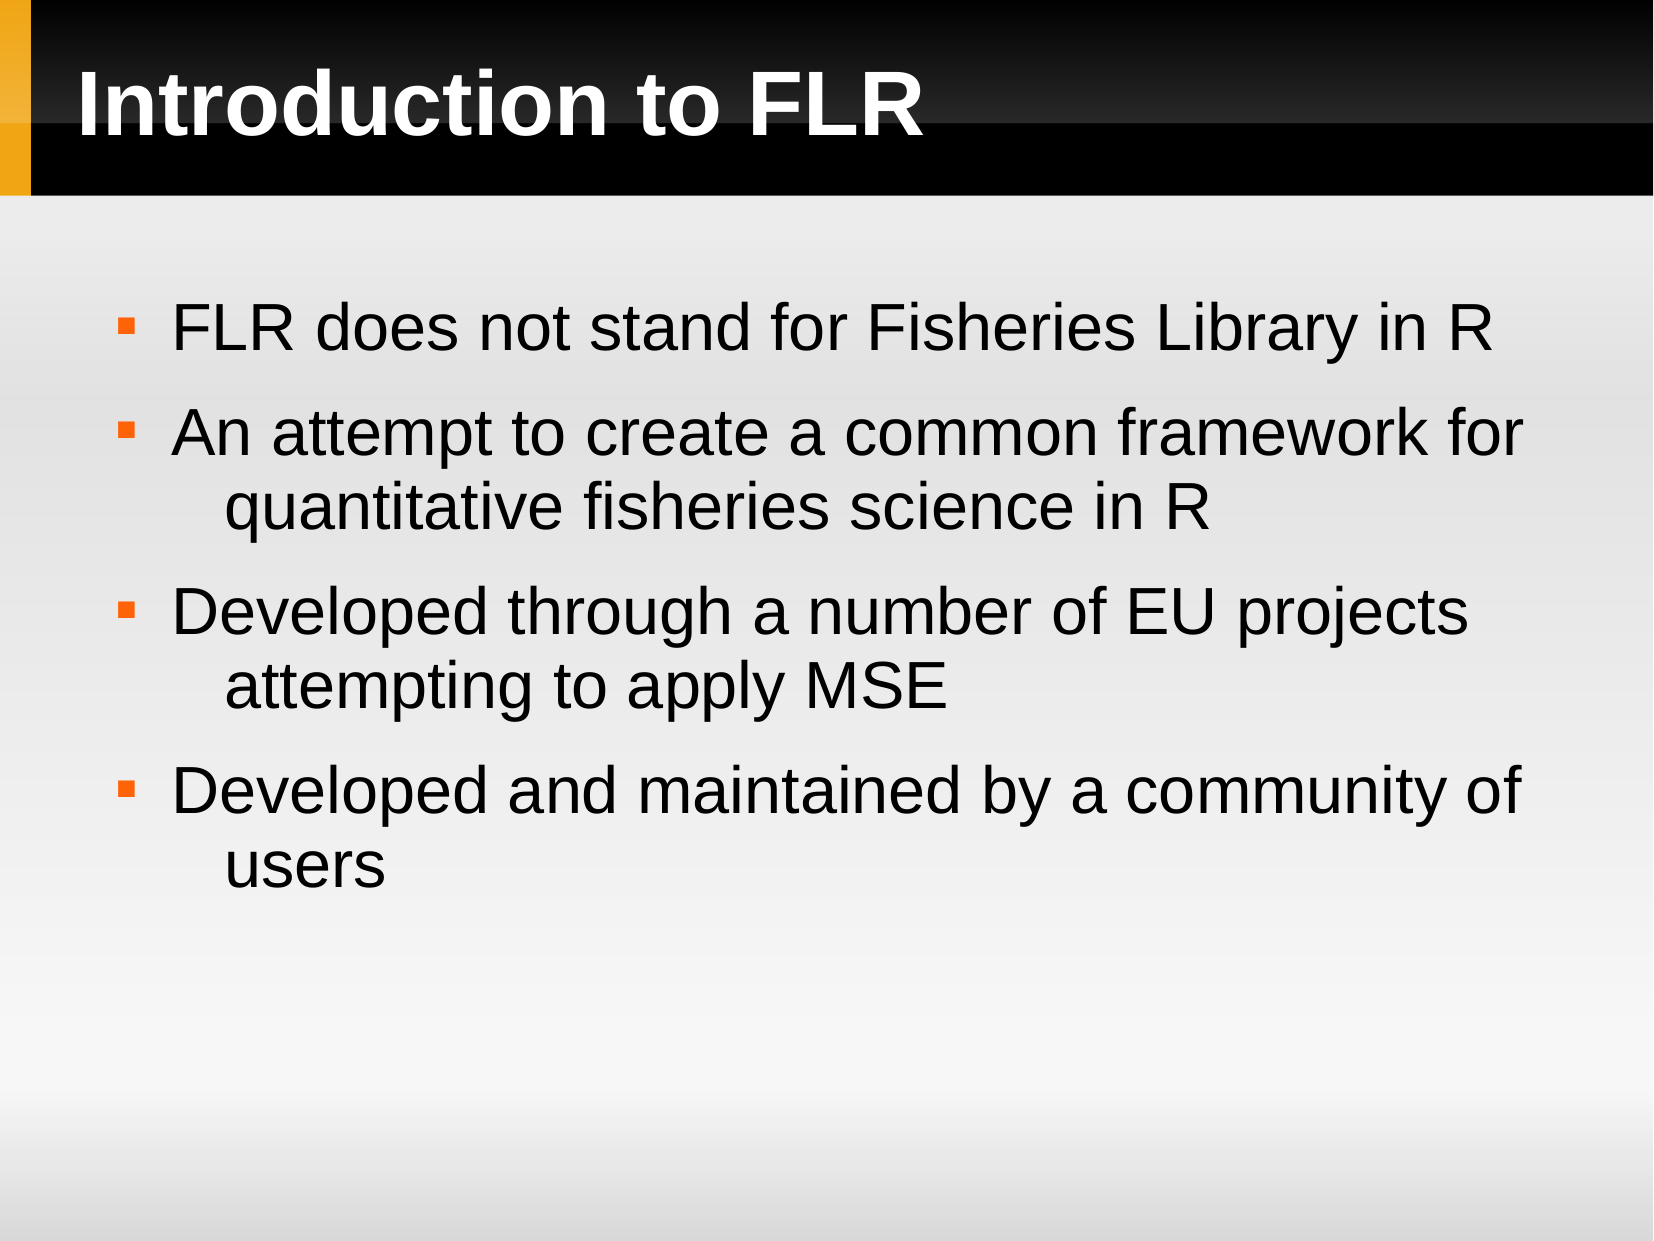

# Introduction to FLR
FLR does not stand for Fisheries Library in R
An attempt to create a common framework for quantitative fisheries science in R
Developed through a number of EU projects attempting to apply MSE
Developed and maintained by a community of users